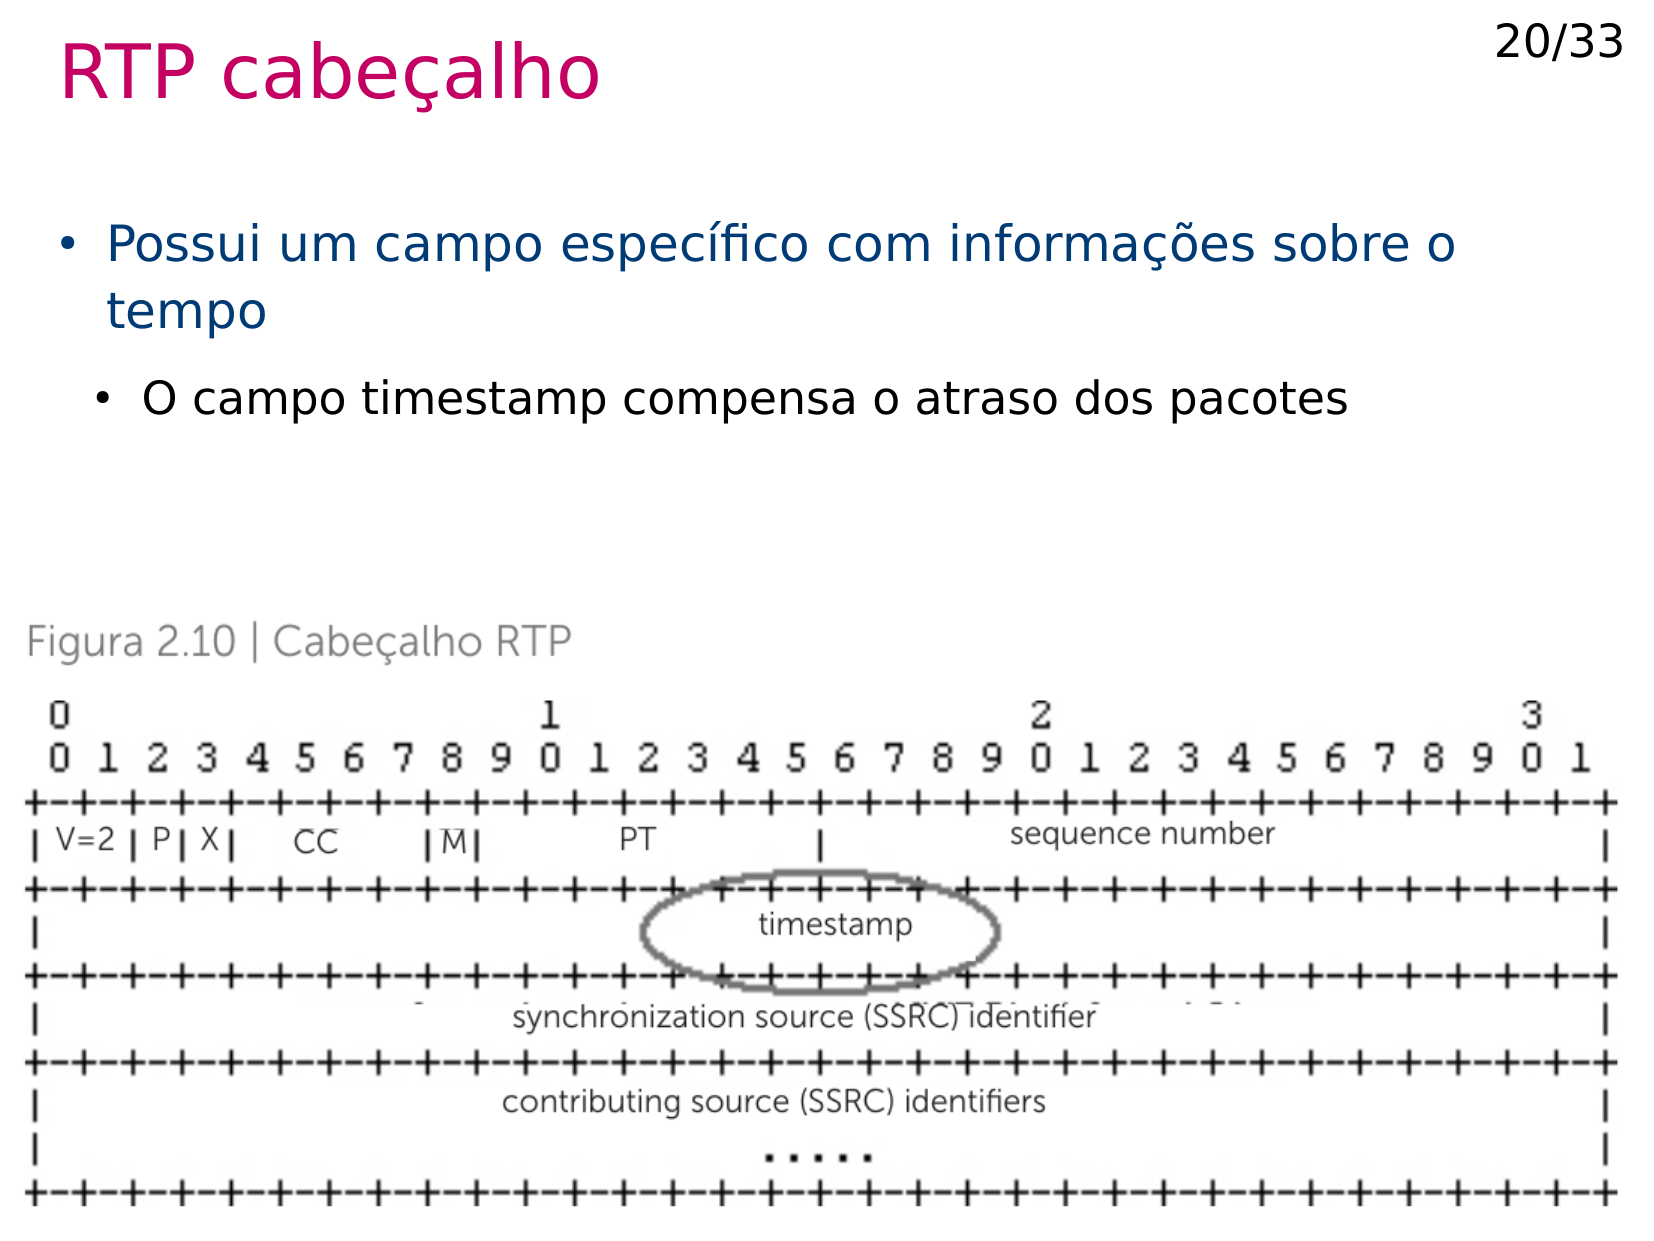

20
# RTP cabeçalho
Possui um campo específico com informações sobre o tempo
O campo timestamp compensa o atraso dos pacotes